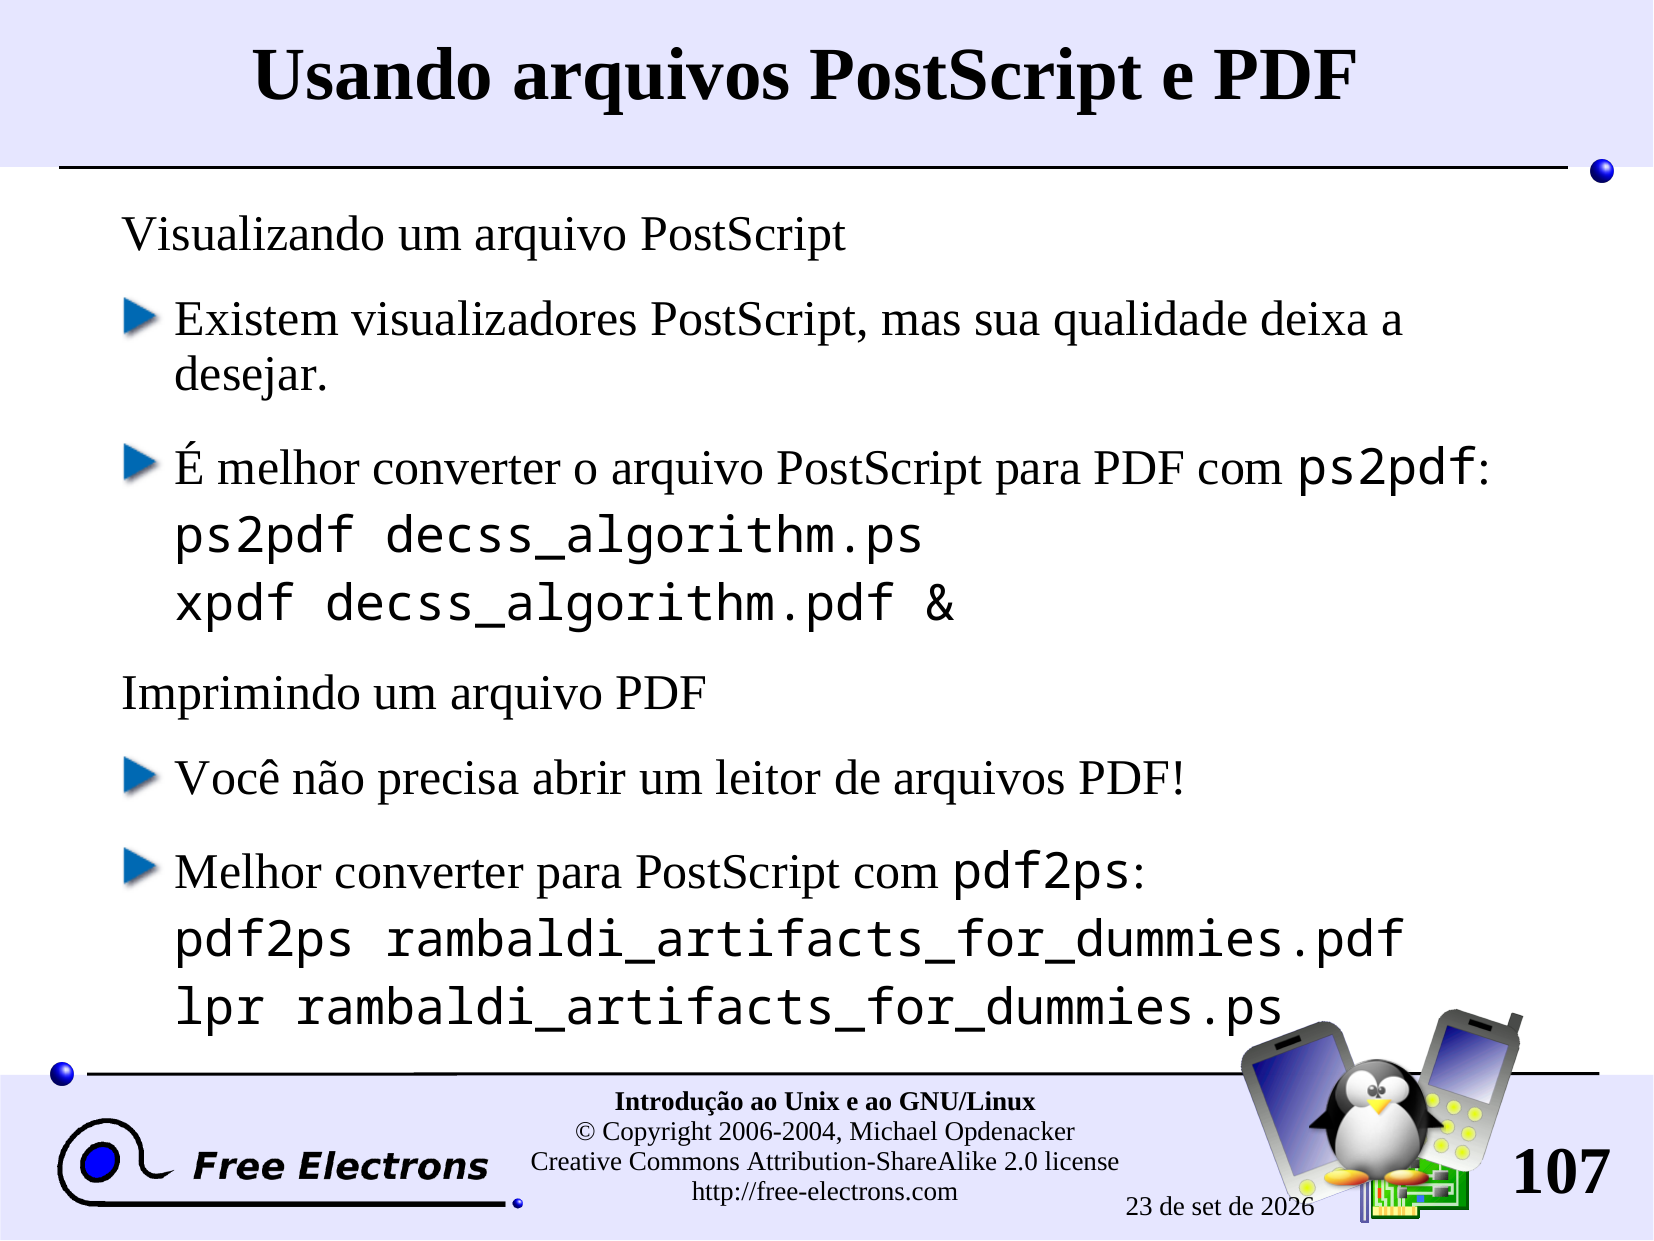

# Usando arquivos PostScript e PDF
Visualizando um arquivo PostScript
Existem visualizadores PostScript, mas sua qualidade deixa a desejar.
É melhor converter o arquivo PostScript para PDF com ps2pdf:
ps2pdf decss_algorithm.ps
xpdf decss_algorithm.pdf &
Imprimindo um arquivo PDF
Você não precisa abrir um leitor de arquivos PDF!
Melhor converter para PostScript com pdf2ps:
pdf2ps rambaldi_artifacts_for_dummies.pdf
lpr rambaldi_artifacts_for_dummies.ps